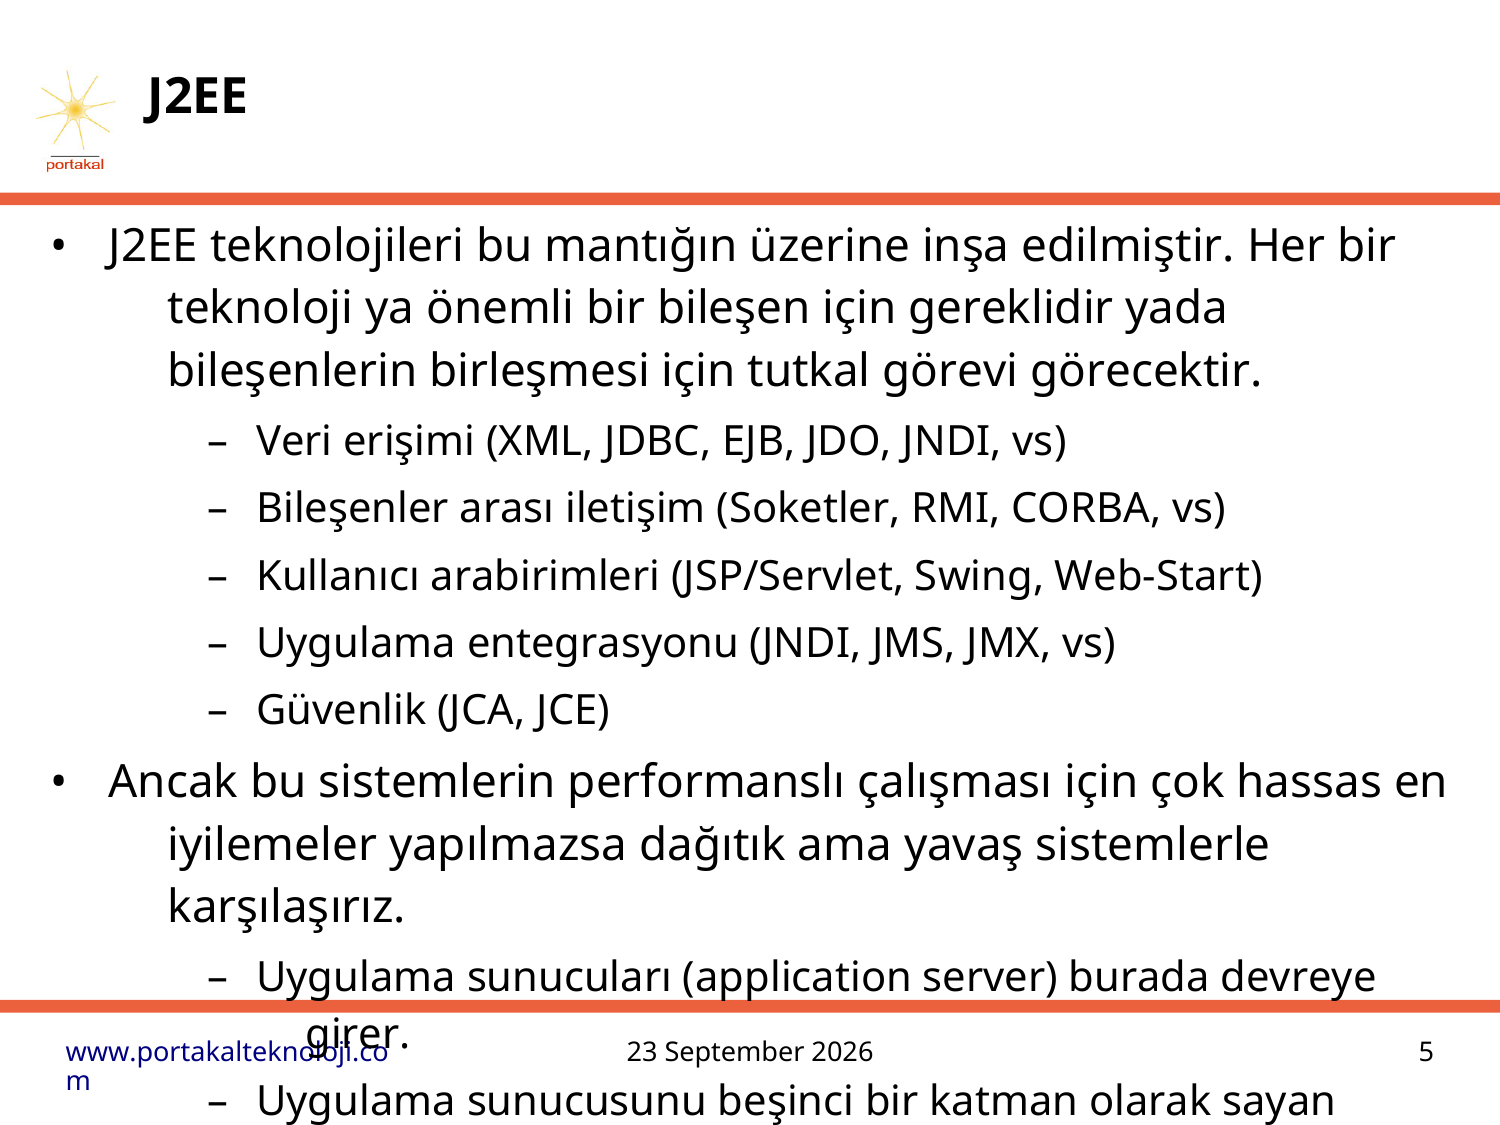

# J2EE
J2EE teknolojileri bu mantığın üzerine inşa edilmiştir. Her bir teknoloji ya önemli bir bileşen için gereklidir yada bileşenlerin birleşmesi için tutkal görevi görecektir.
Veri erişimi (XML, JDBC, EJB, JDO, JNDI, vs)
Bileşenler arası iletişim (Soketler, RMI, CORBA, vs)
Kullanıcı arabirimleri (JSP/Servlet, Swing, Web-Start)
Uygulama entegrasyonu (JNDI, JMS, JMX, vs)
Güvenlik (JCA, JCE)
Ancak bu sistemlerin performanslı çalışması için çok hassas en iyilemeler yapılmazsa dağıtık ama yavaş sistemlerle karşılaşırız.
Uygulama sunucuları (application server) burada devreye girer.
Uygulama sunucusunu beşinci bir katman olarak sayan kaynaklar da bulunmaktadır.